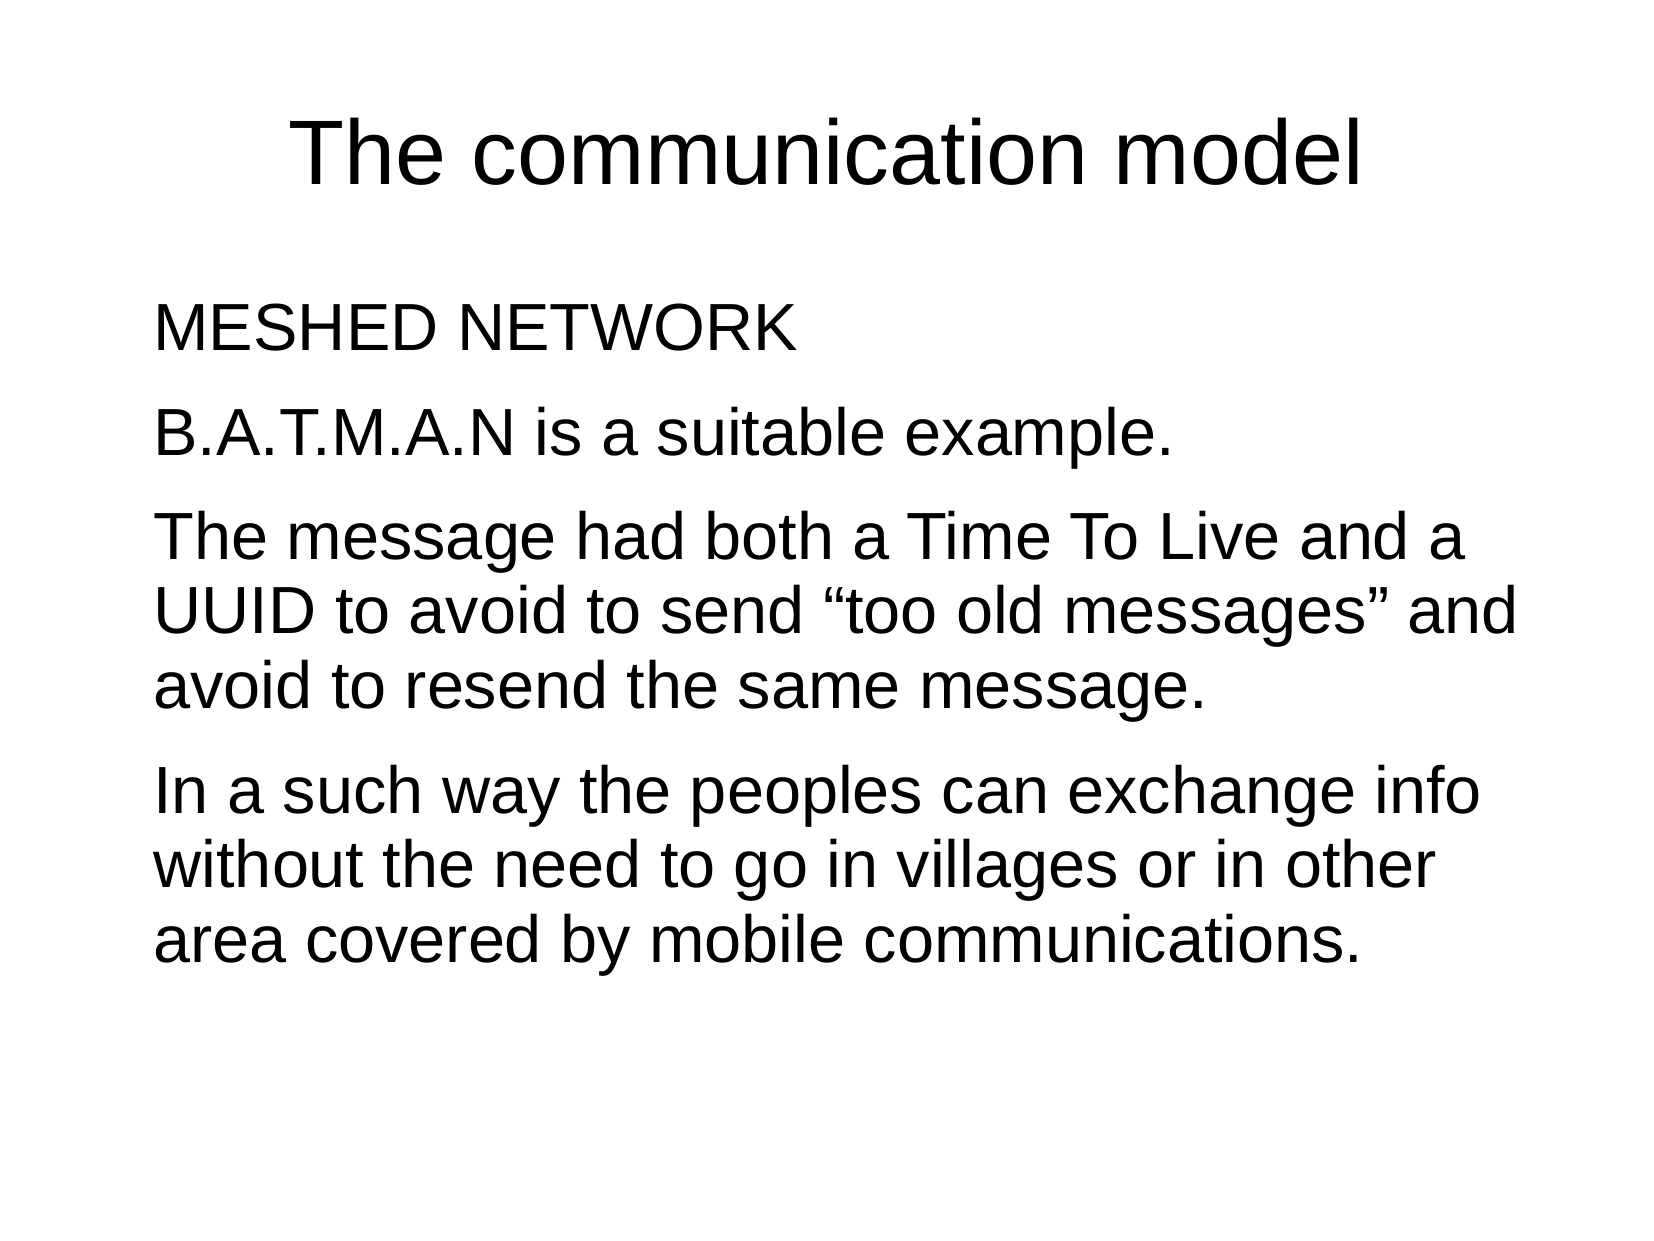

# The communication model
MESHED NETWORK
B.A.T.M.A.N is a suitable example.
The message had both a Time To Live and a UUID to avoid to send “too old messages” and avoid to resend the same message.
In a such way the peoples can exchange info without the need to go in villages or in other area covered by mobile communications.